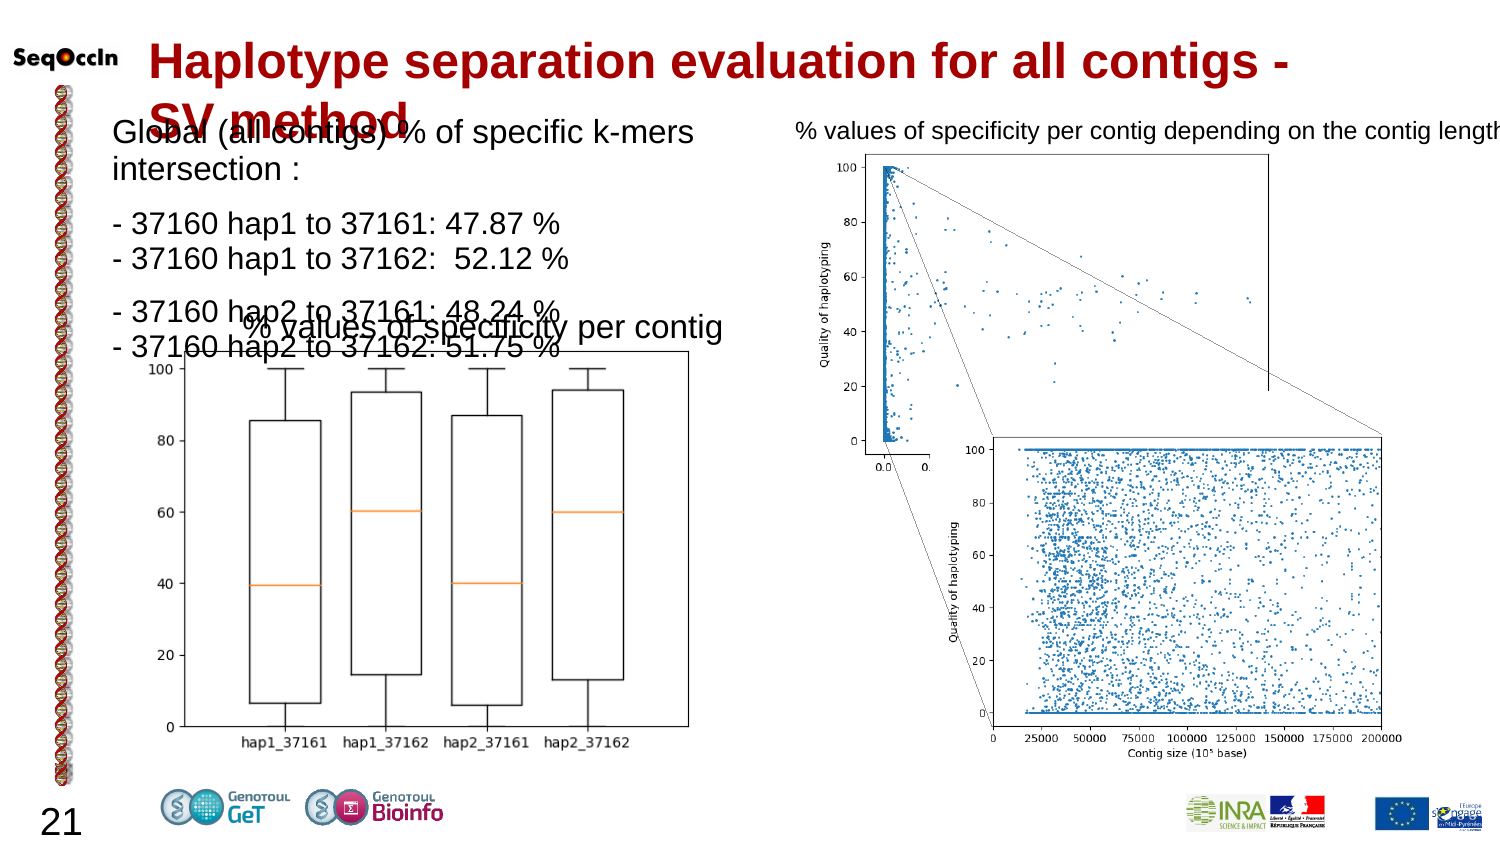

Haplotype separation evaluation for all contigs - SV method
Global (all contigs) % of specific k-mers intersection :
- 37160 hap1 to 37161: 47.87 %
- 37160 hap1 to 37162: 52.12 %
- 37160 hap2 to 37161: 48.24 %
- 37160 hap2 to 37162: 51.75 %
% values of specificity per contig depending on the contig length
% values of specificity per contig